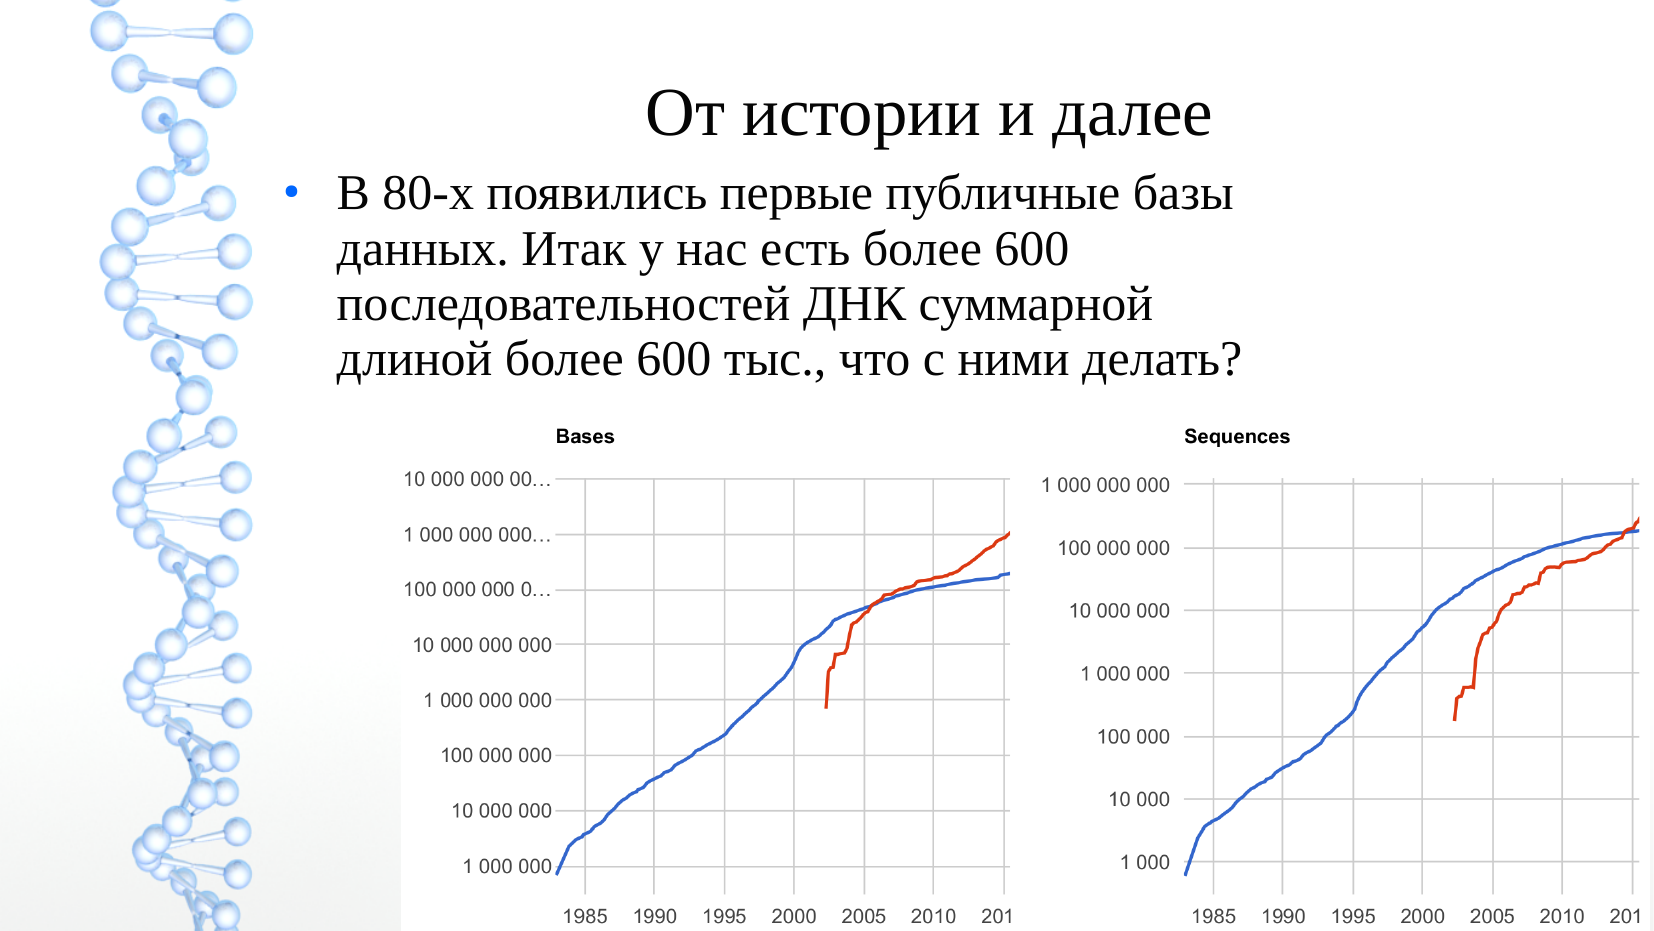

# От истории и далее
В 80-х появились первые публичные базы данных. Итак у нас есть более 600 последовательностей ДНК суммарной длиной более 600 тыс., что с ними делать?
9